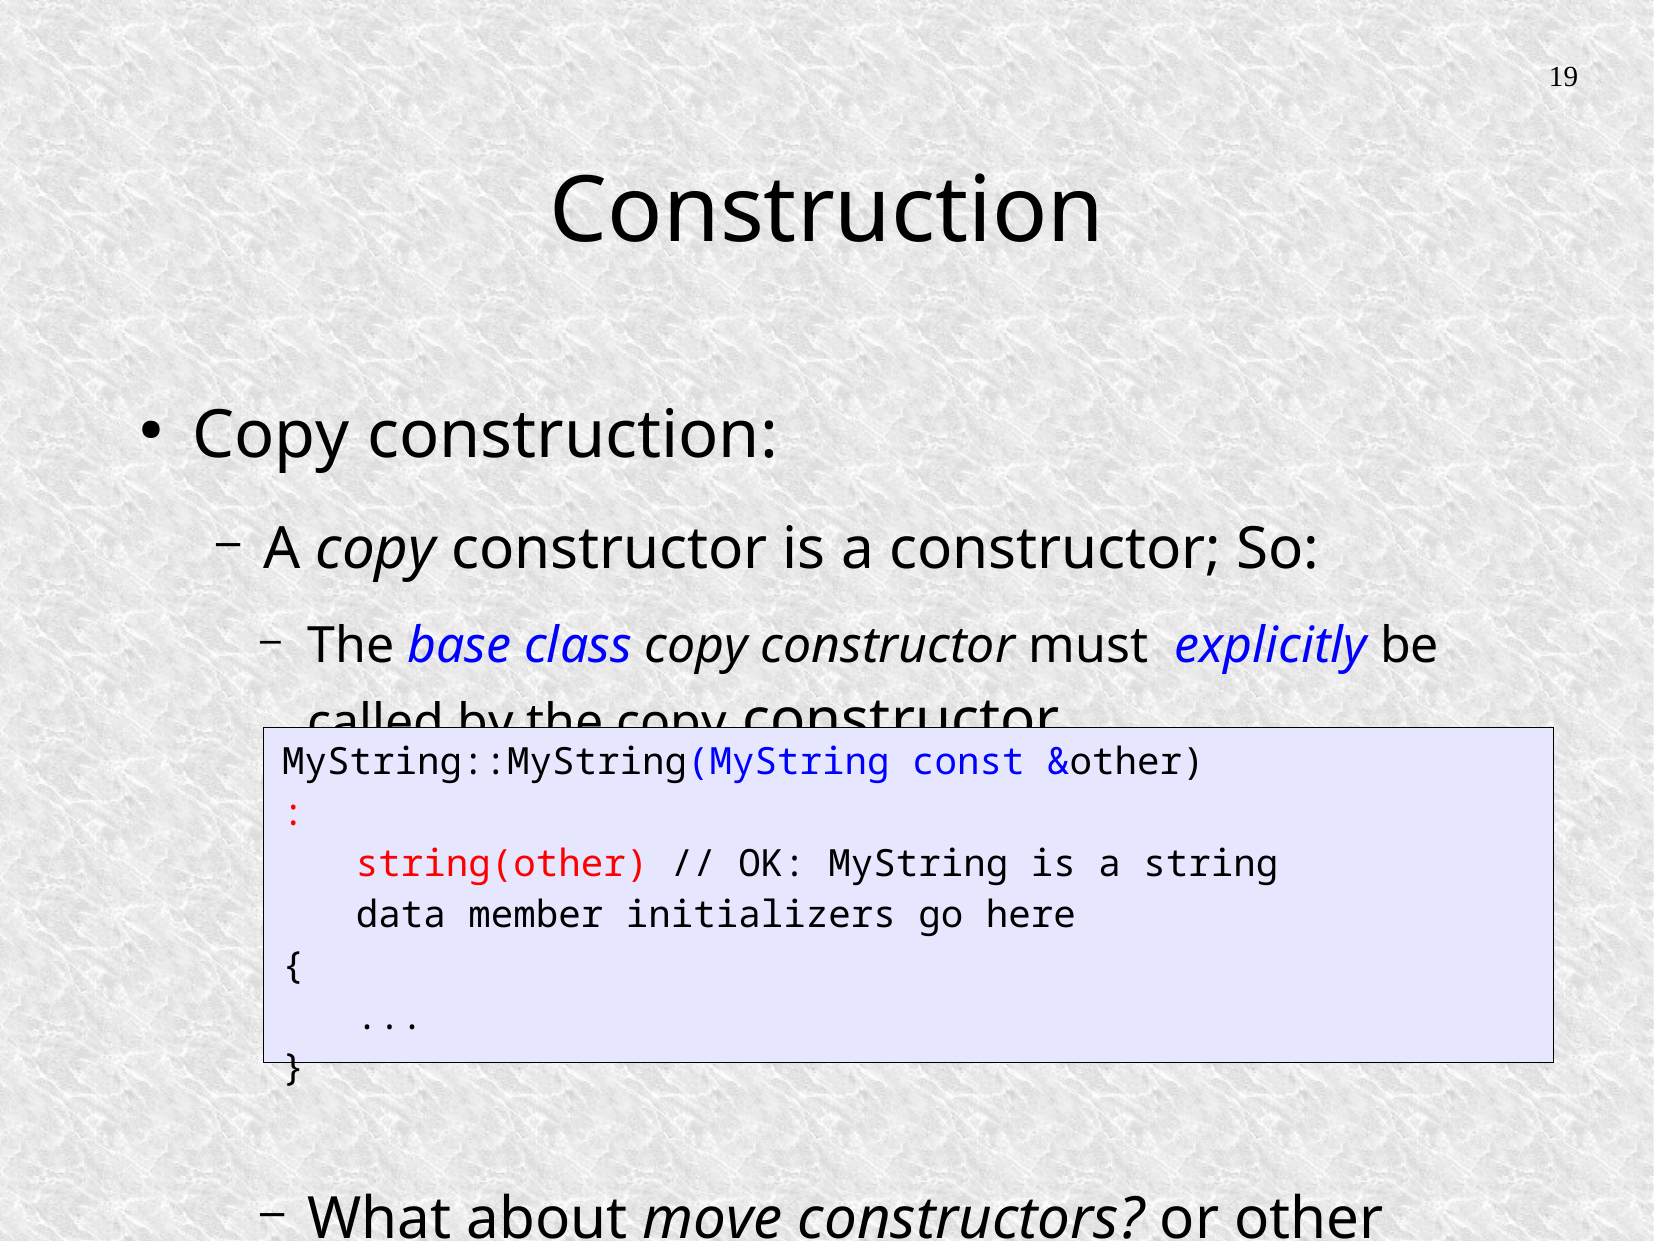

19
# Construction
Copy construction:
A copy constructor is a constructor; So:
The base class copy constructor must explicitly be called by the copy constructor.
What about move constructors? or other constructors?
MyString::MyString(MyString const &other)
:
	string(other) // OK: MyString is a string
	data member initializers go here
{
 	...
}